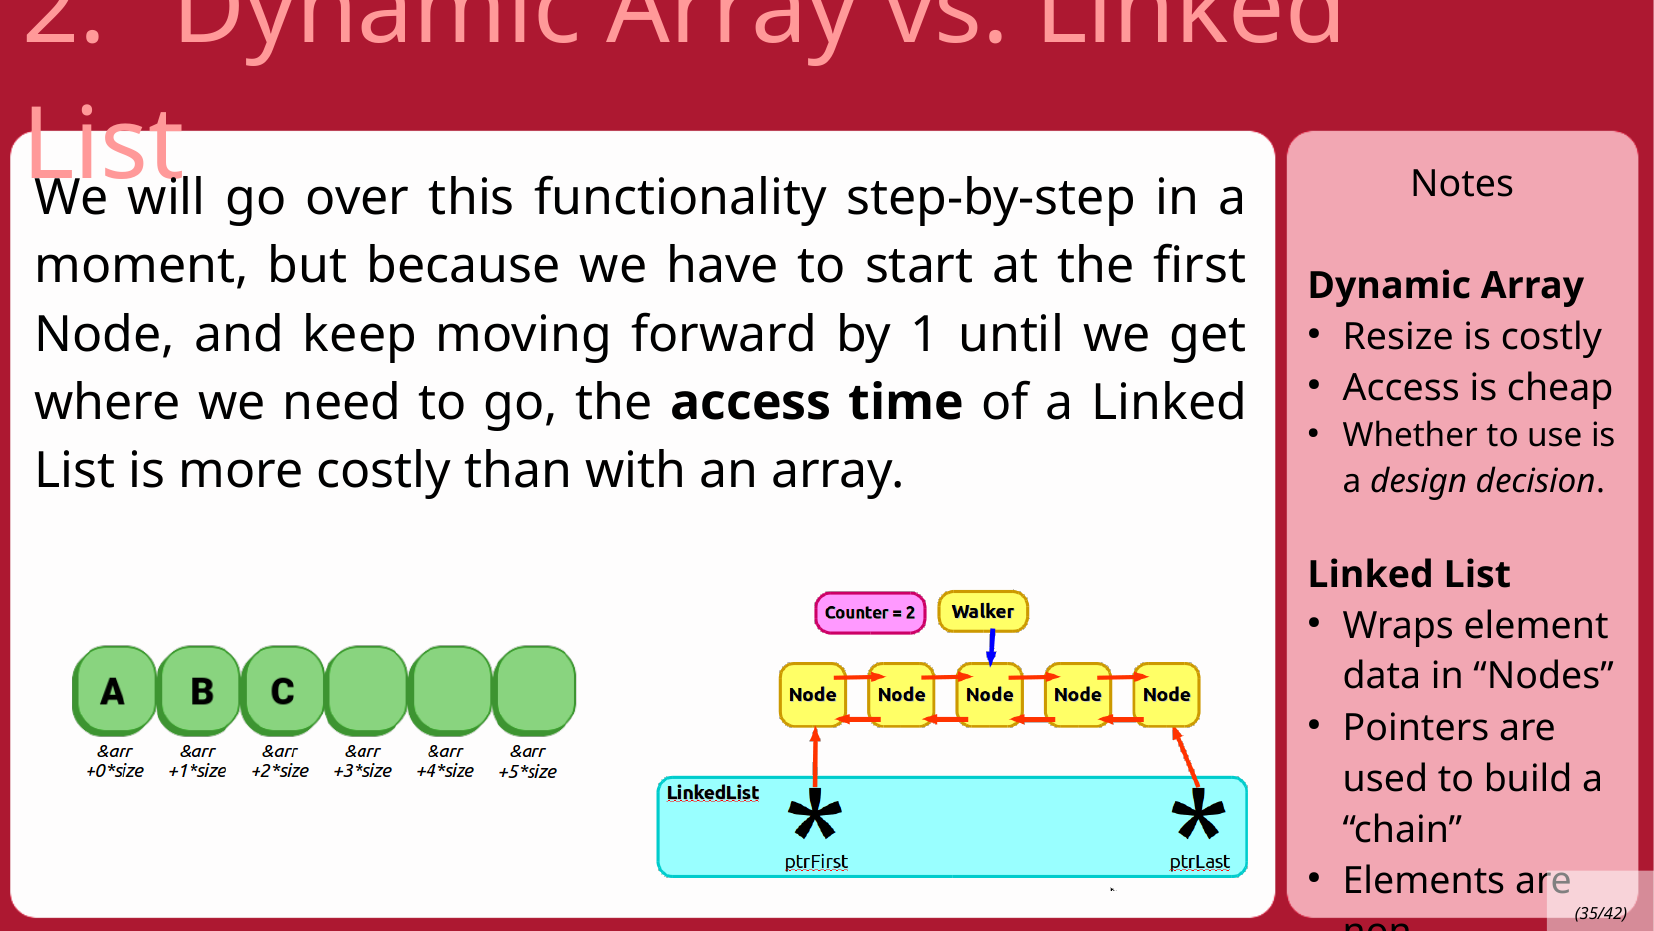

# 2.	Dynamic Array vs. Linked List
Notes
Dynamic Array
Resize is costly
Access is cheap
Whether to use is a design decision.
Linked List
Wraps element data in “Nodes”
Pointers are used to build a “chain”
Elements are non-contiguous
Traversing the list is slower
We will go over this functionality step-by-step in a moment, but because we have to start at the first Node, and keep moving forward by 1 until we get where we need to go, the access time of a Linked List is more costly than with an array.